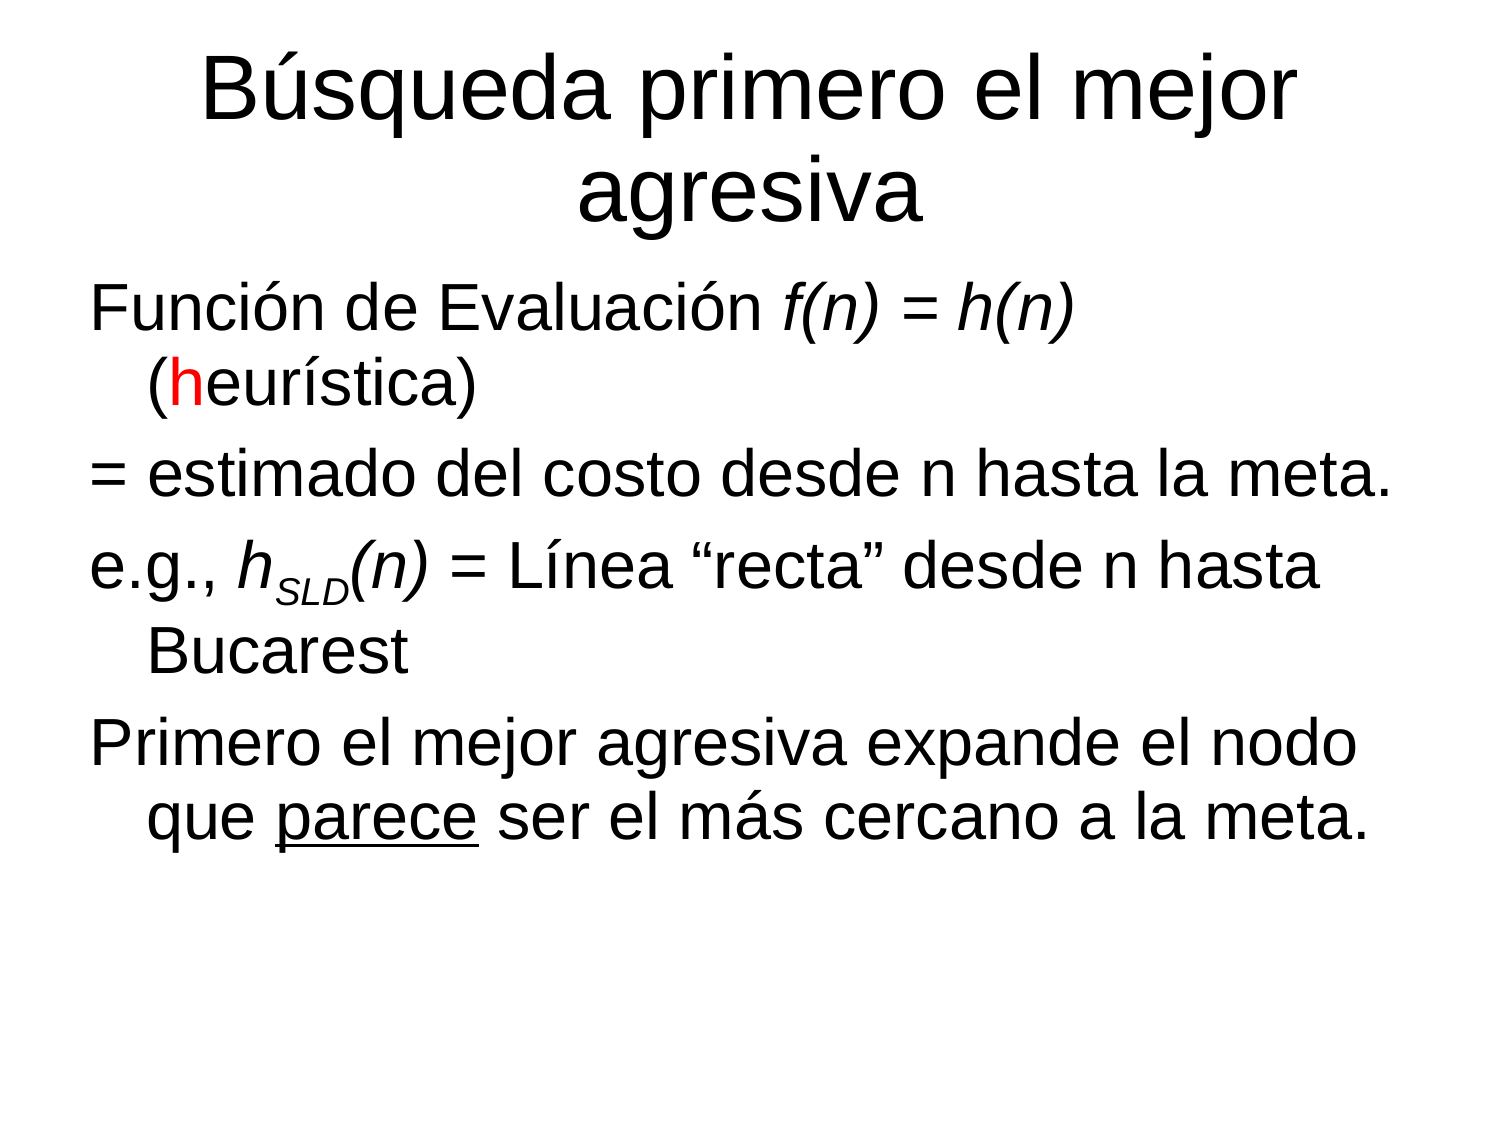

# Búsqueda primero el mejor agresiva
Función de Evaluación f(n) = h(n) (heurística)
= estimado del costo desde n hasta la meta.
e.g., hSLD(n) = Línea “recta” desde n hasta Bucarest
Primero el mejor agresiva expande el nodo que parece ser el más cercano a la meta.